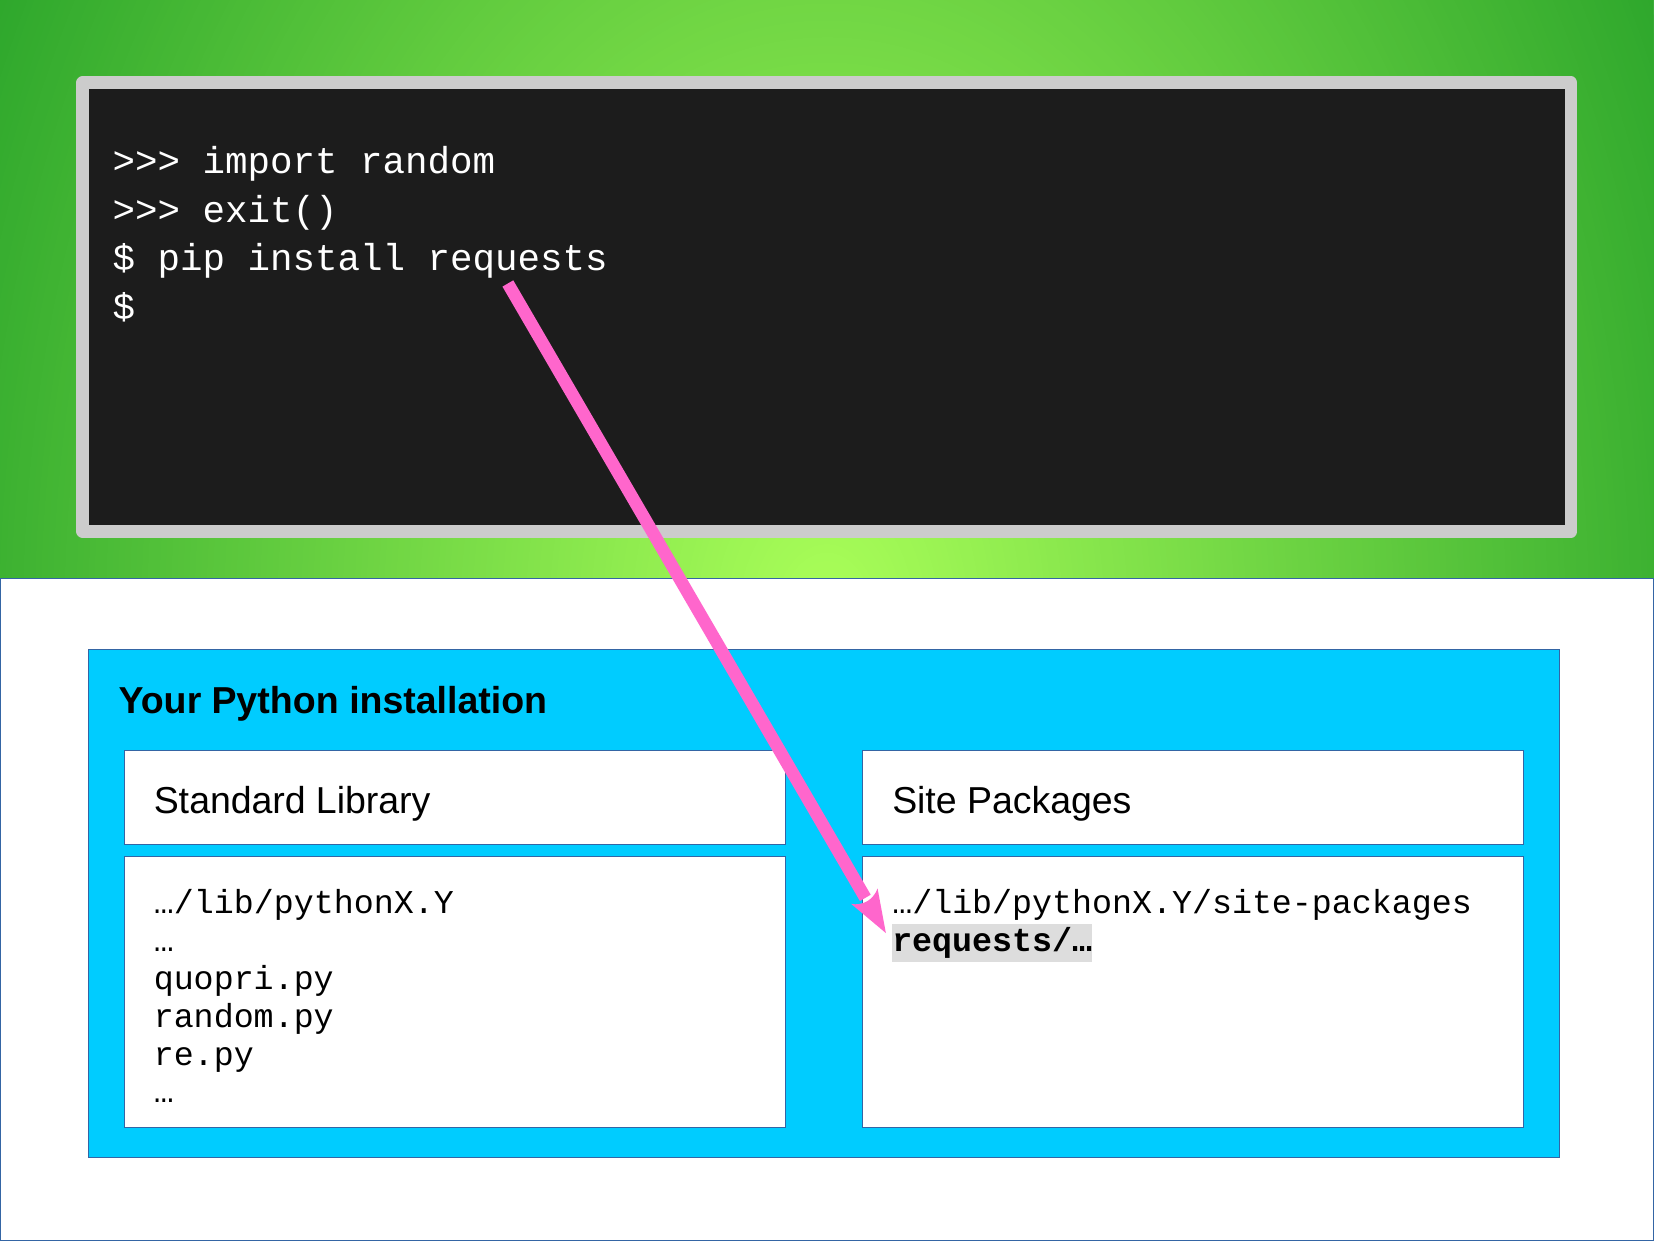

>>> import random
>>> exit()
$ pip install requests
$
Your Python installation
Standard Library
Site Packages
…/lib/pythonX.Y
…
quopri.py
random.py
re.py
…
…/lib/pythonX.Y/site-packages
requests/…